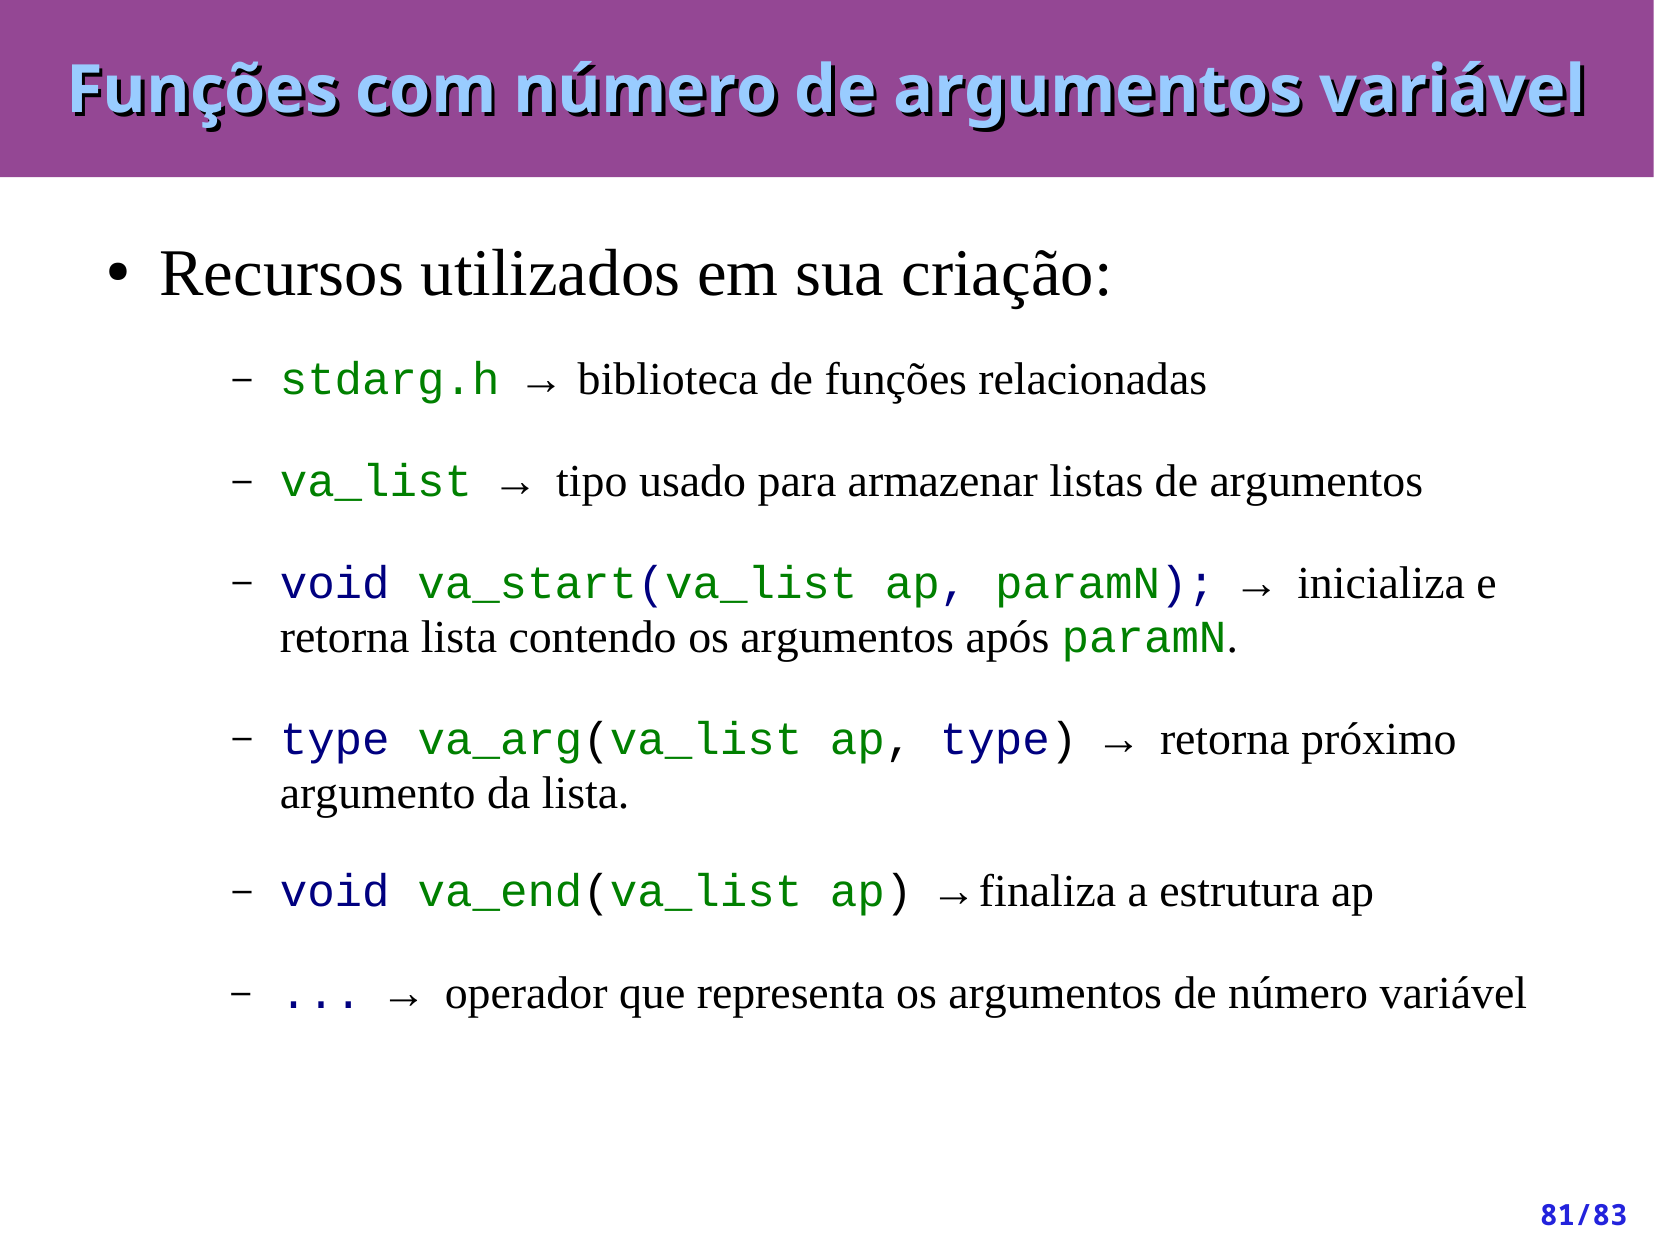

# Funções com número de argumentos variável
Recursos utilizados em sua criação:
stdarg.h → biblioteca de funções relacionadas
va_list	→ tipo usado para armazenar listas de argumentos
void va_start(va_list ap, paramN); → inicializa e retorna lista contendo os argumentos após paramN.
type va_arg(va_list ap, type) → retorna próximo argumento da lista.
void va_end(va_list ap) → finaliza a estrutura ap
... → operador que representa os argumentos de número variável
81